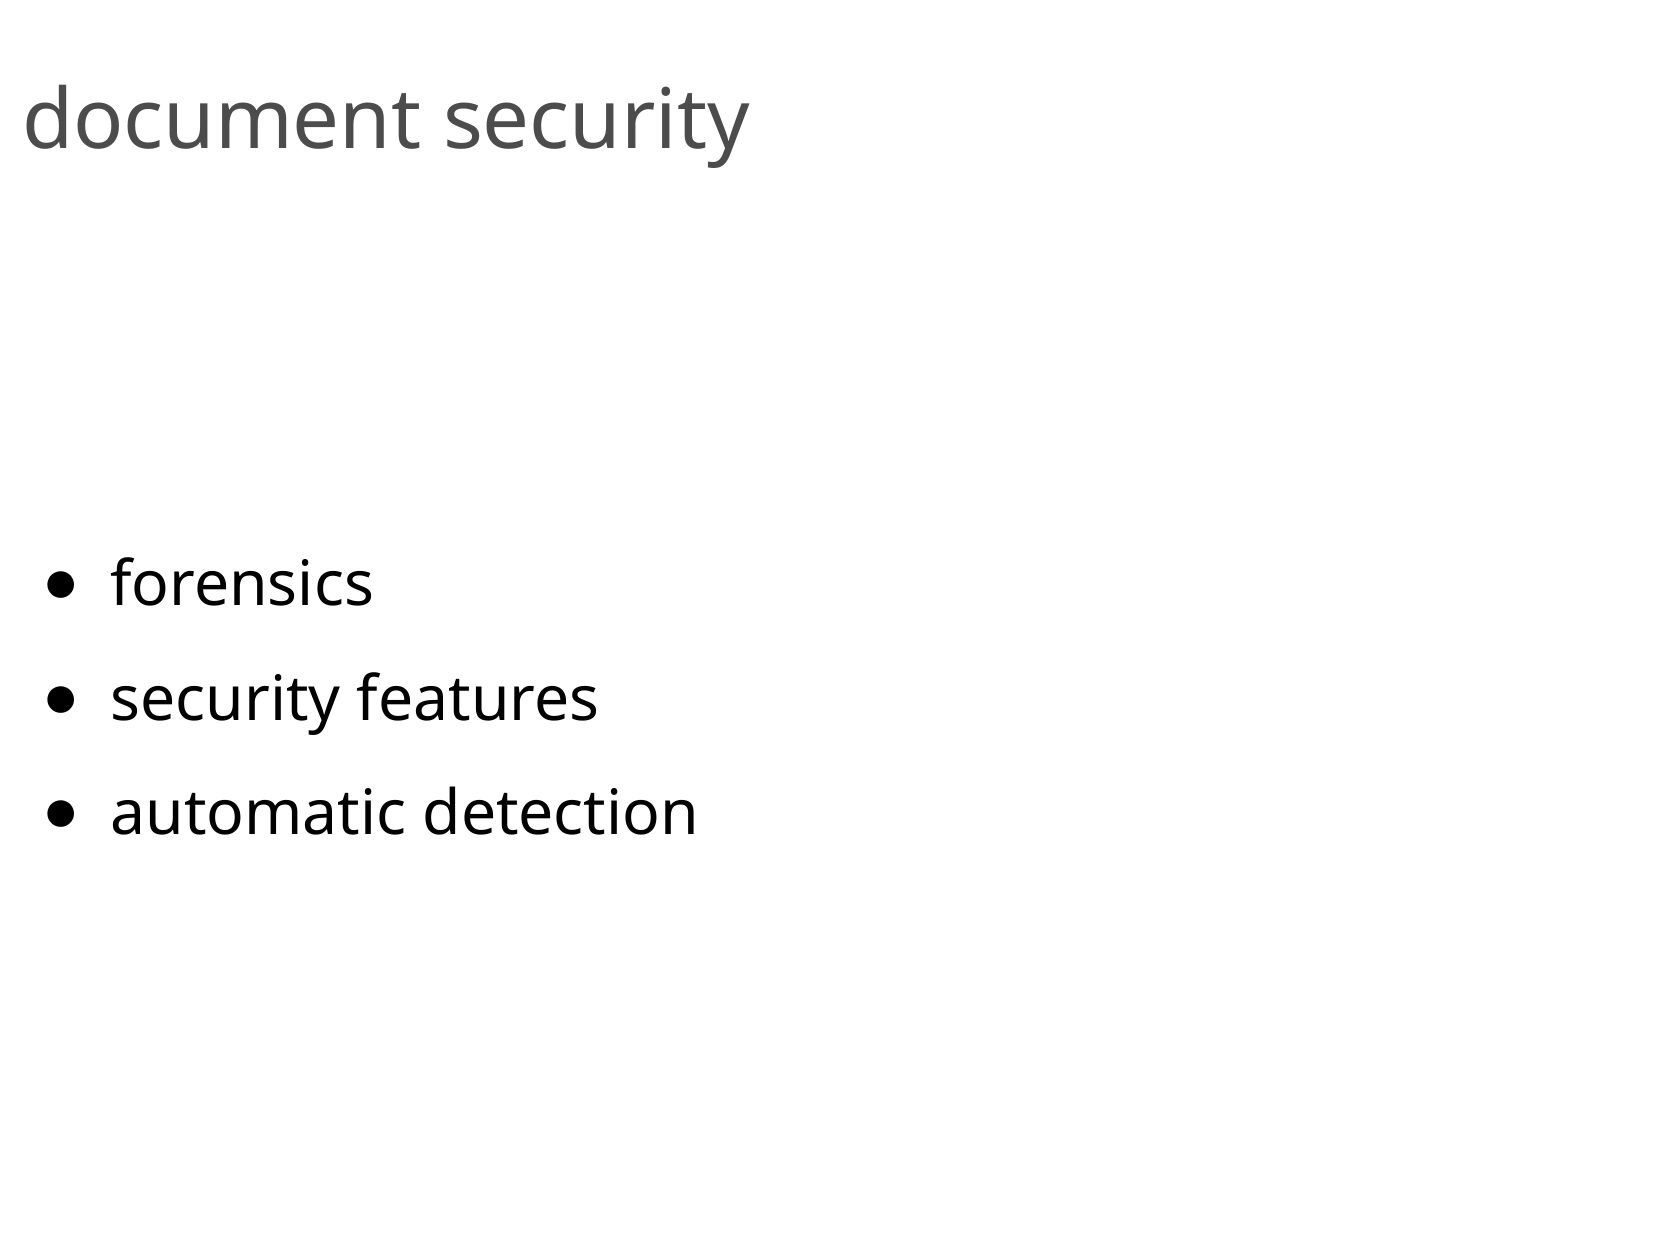

# document security
forensics
security features
automatic detection